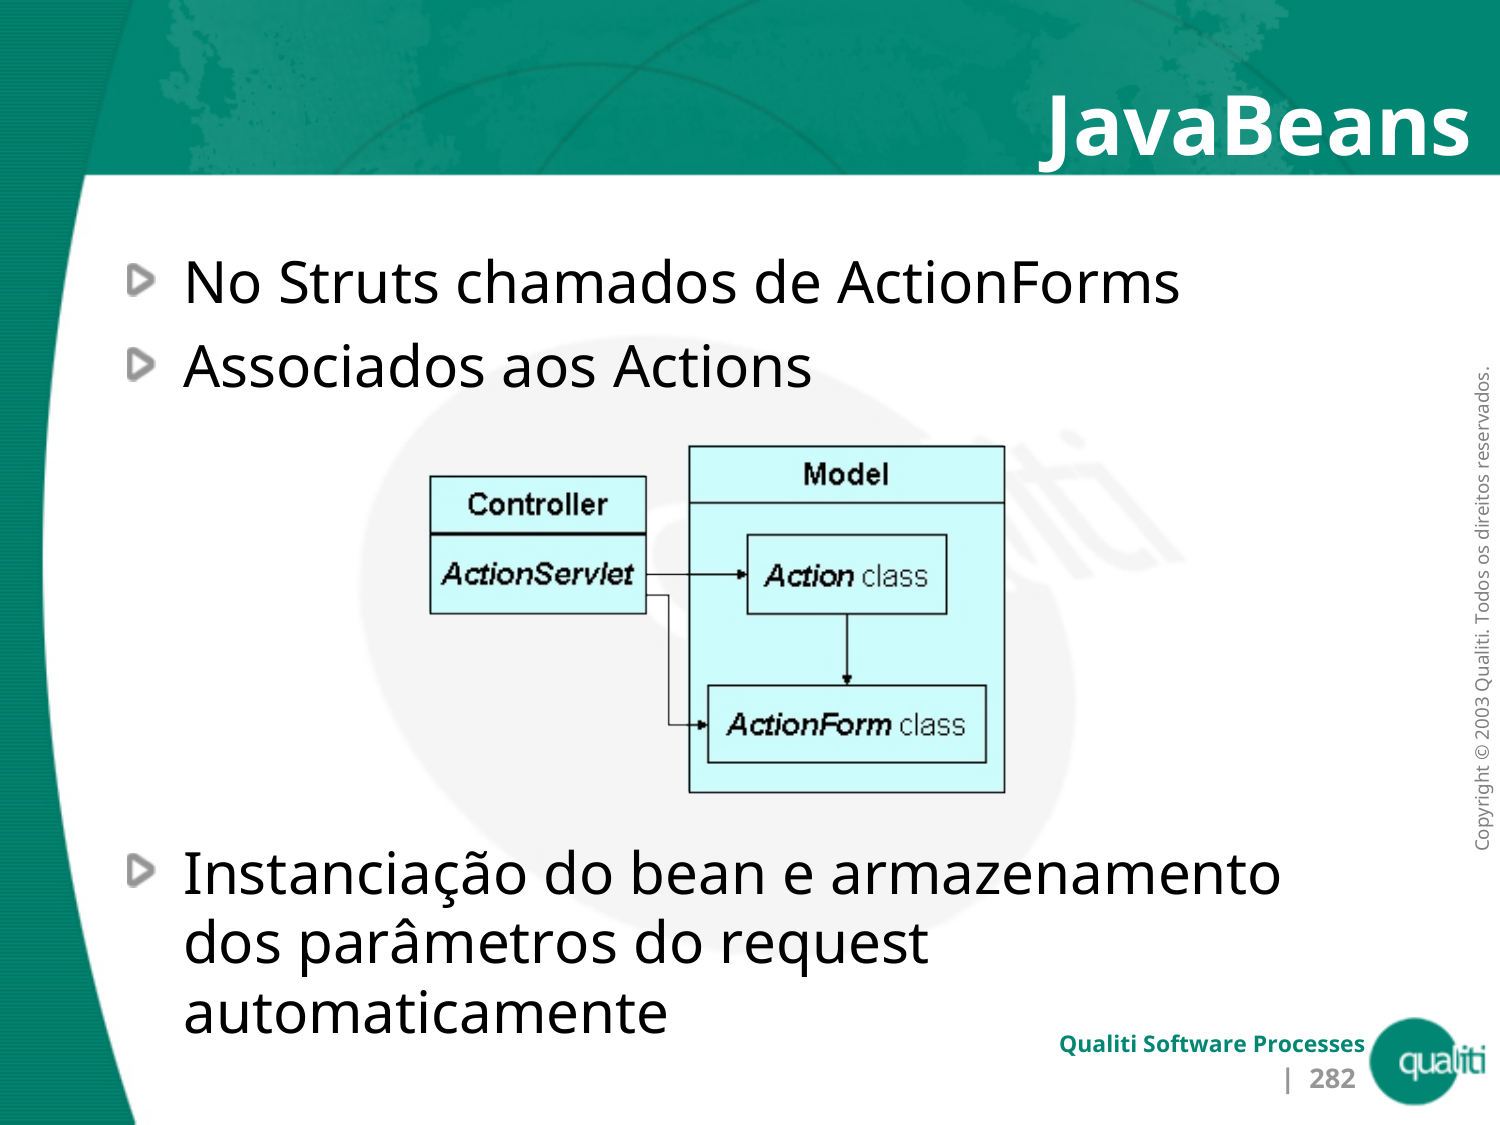

# JavaBeans
No Struts chamados de ActionForms
Associados aos Actions
Instanciação do bean e armazenamento dos parâmetros do request automaticamente